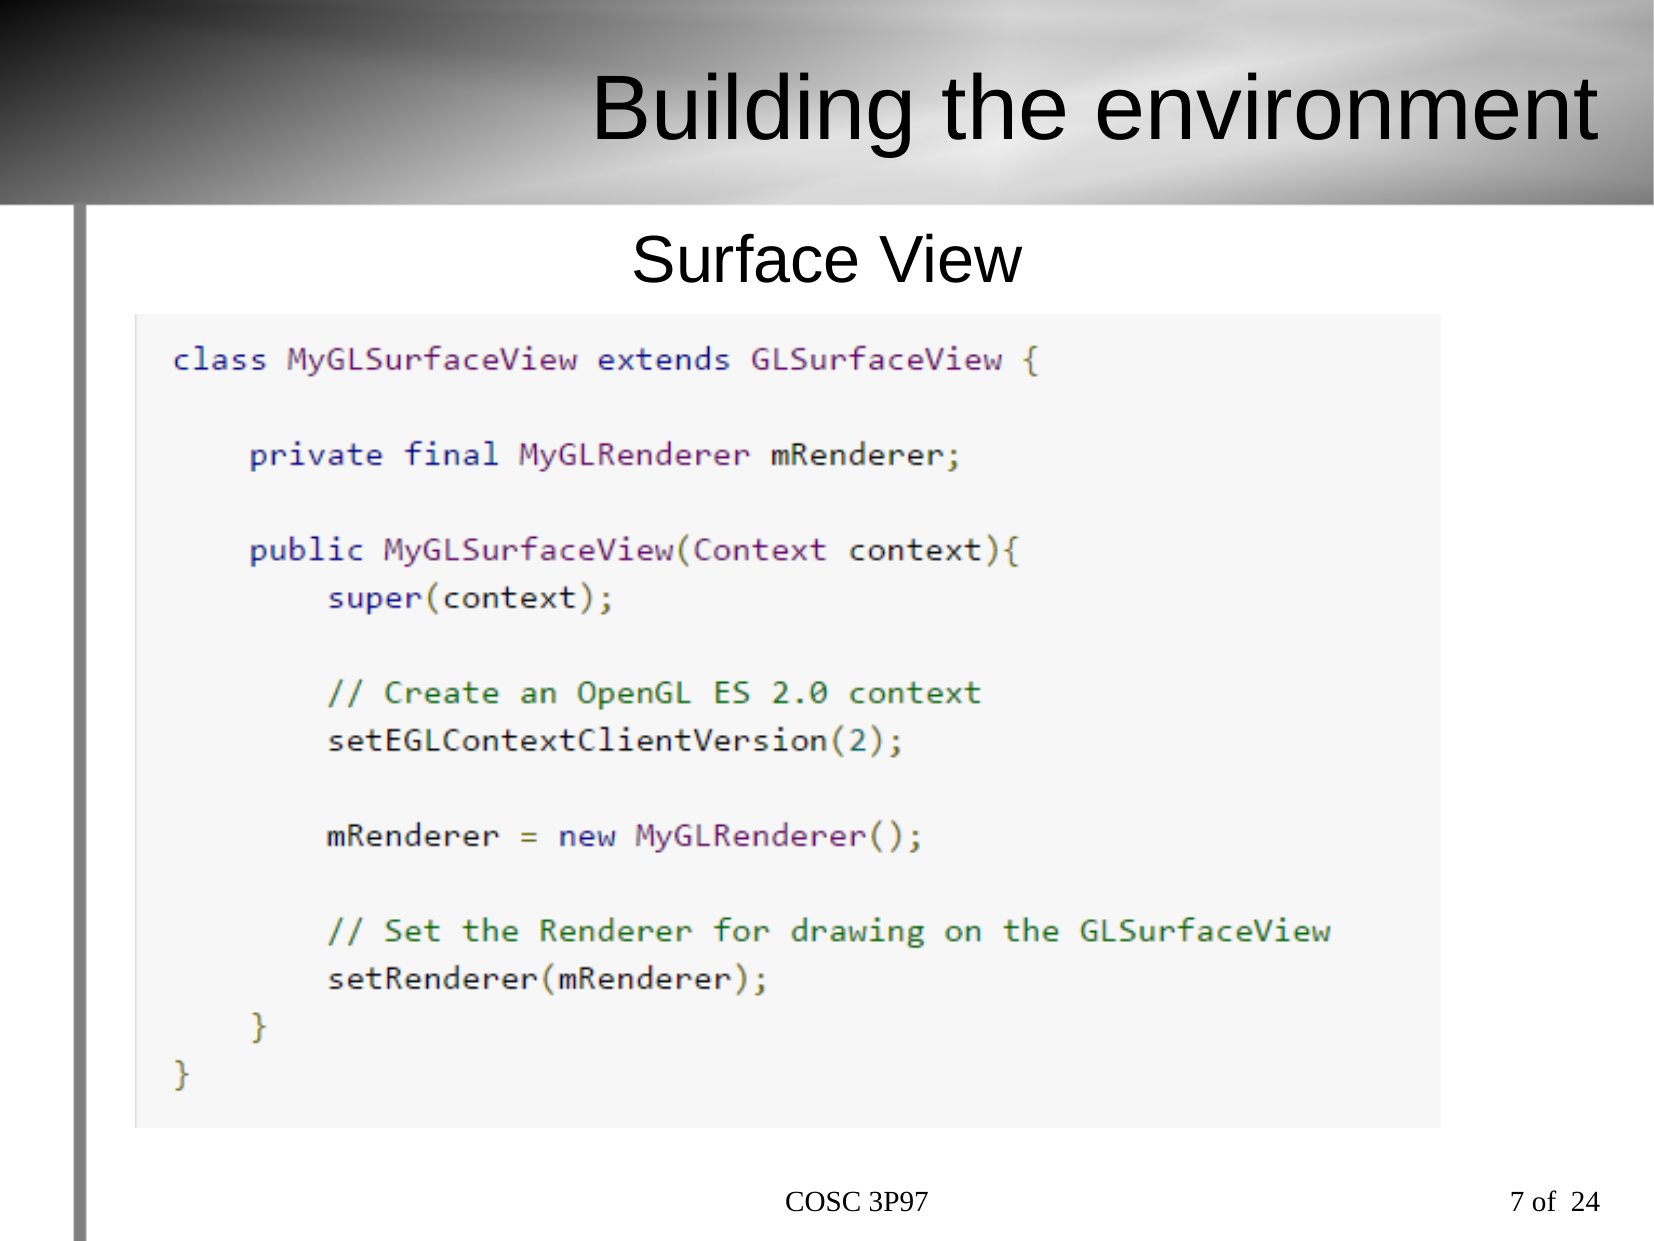

# Building the environment
Surface View
COSC 3P97
7